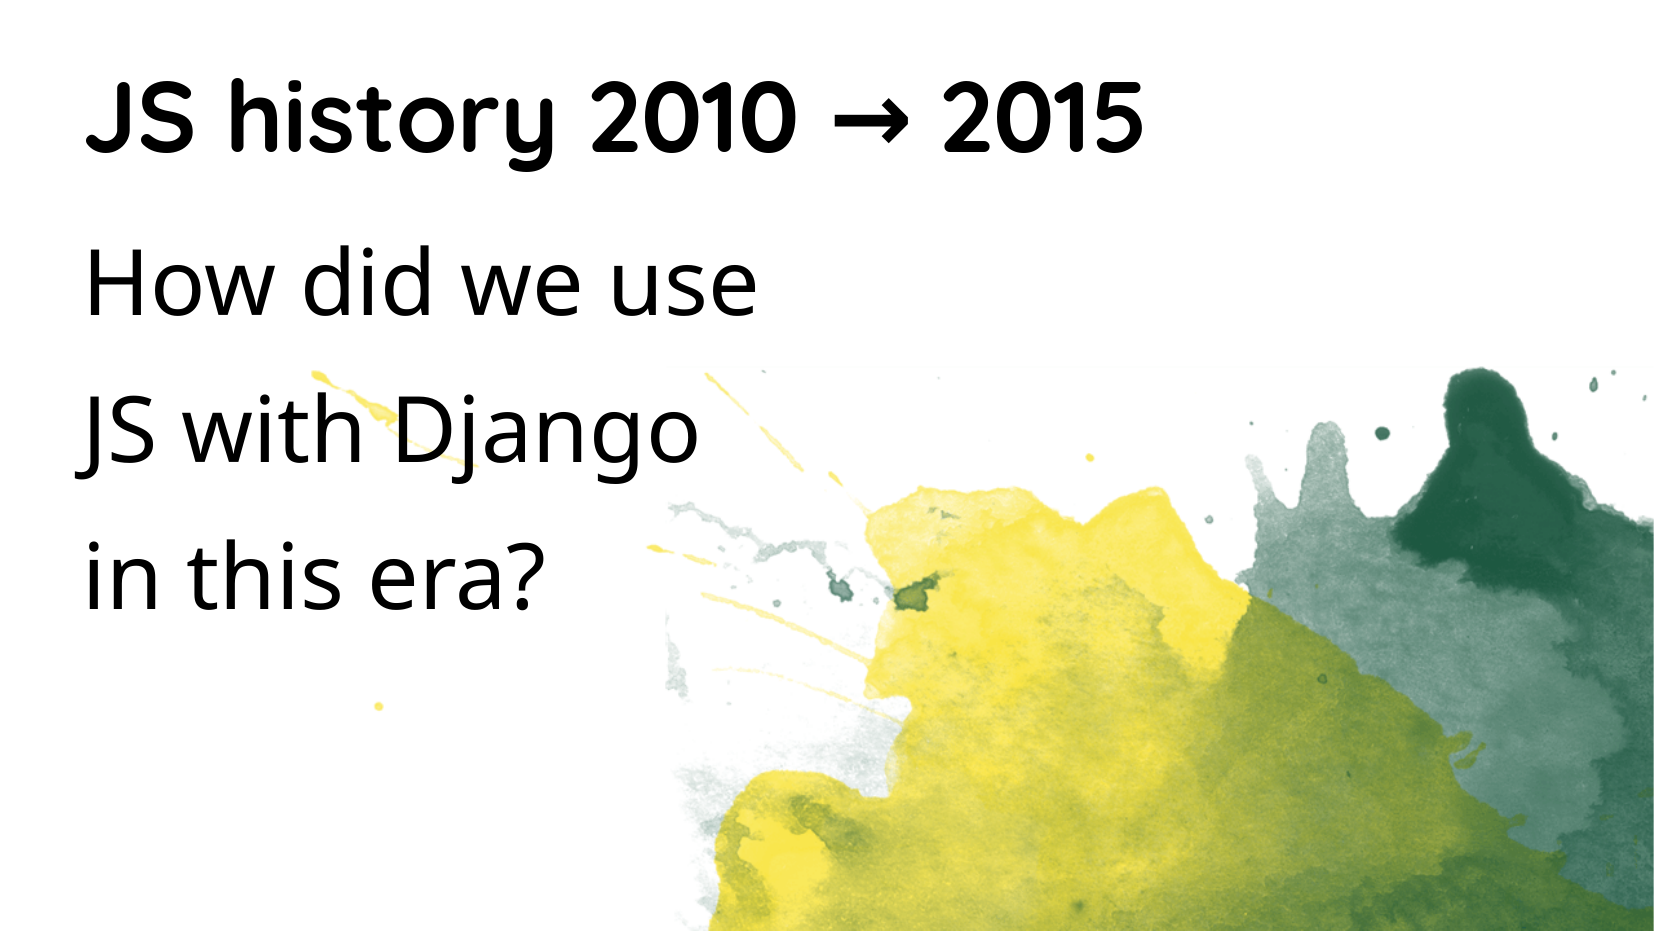

# JS history 2010 → 2015
How did we use
JS with Django
in this era?